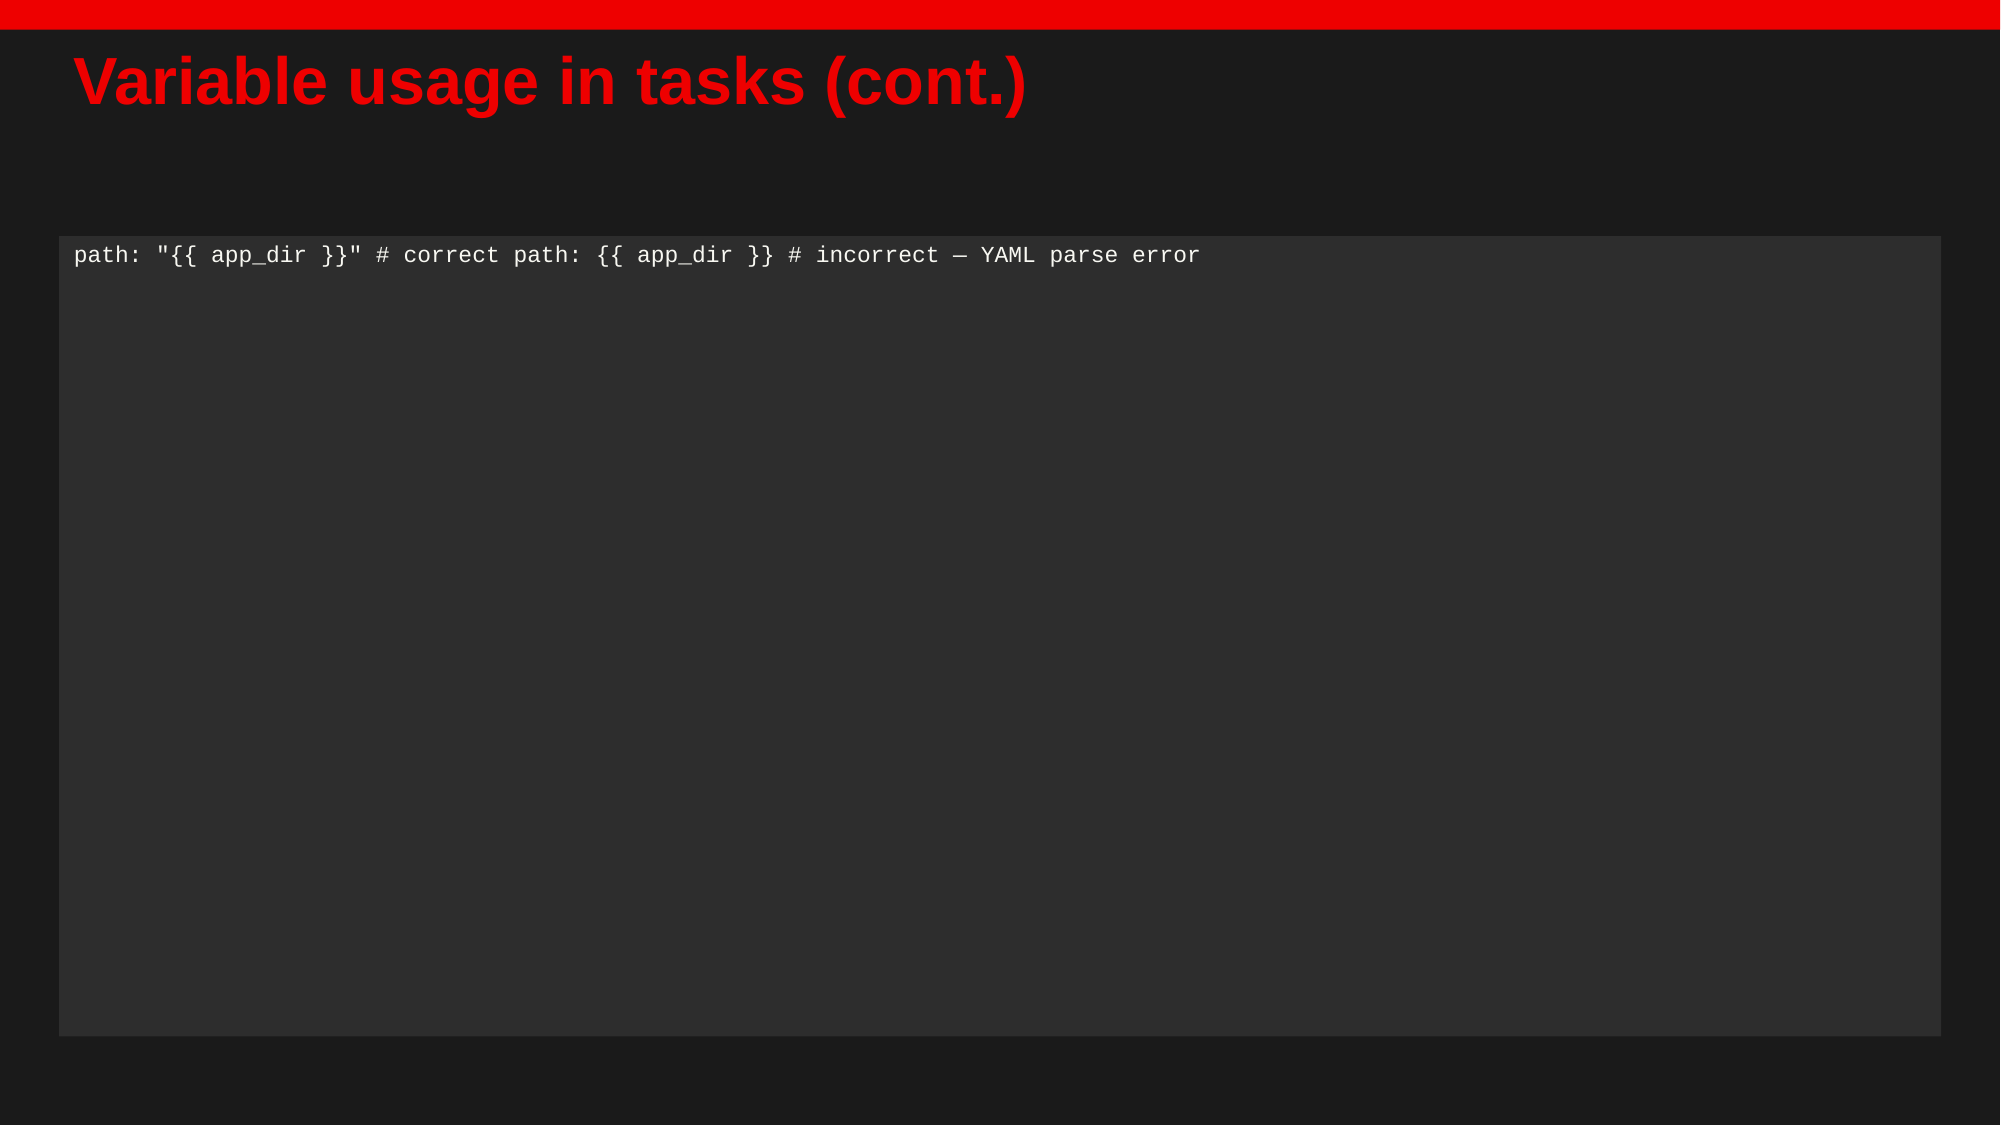

Variable usage in tasks (cont.)
path: "{{ app_dir }}" # correct path: {{ app_dir }} # incorrect — YAML parse error